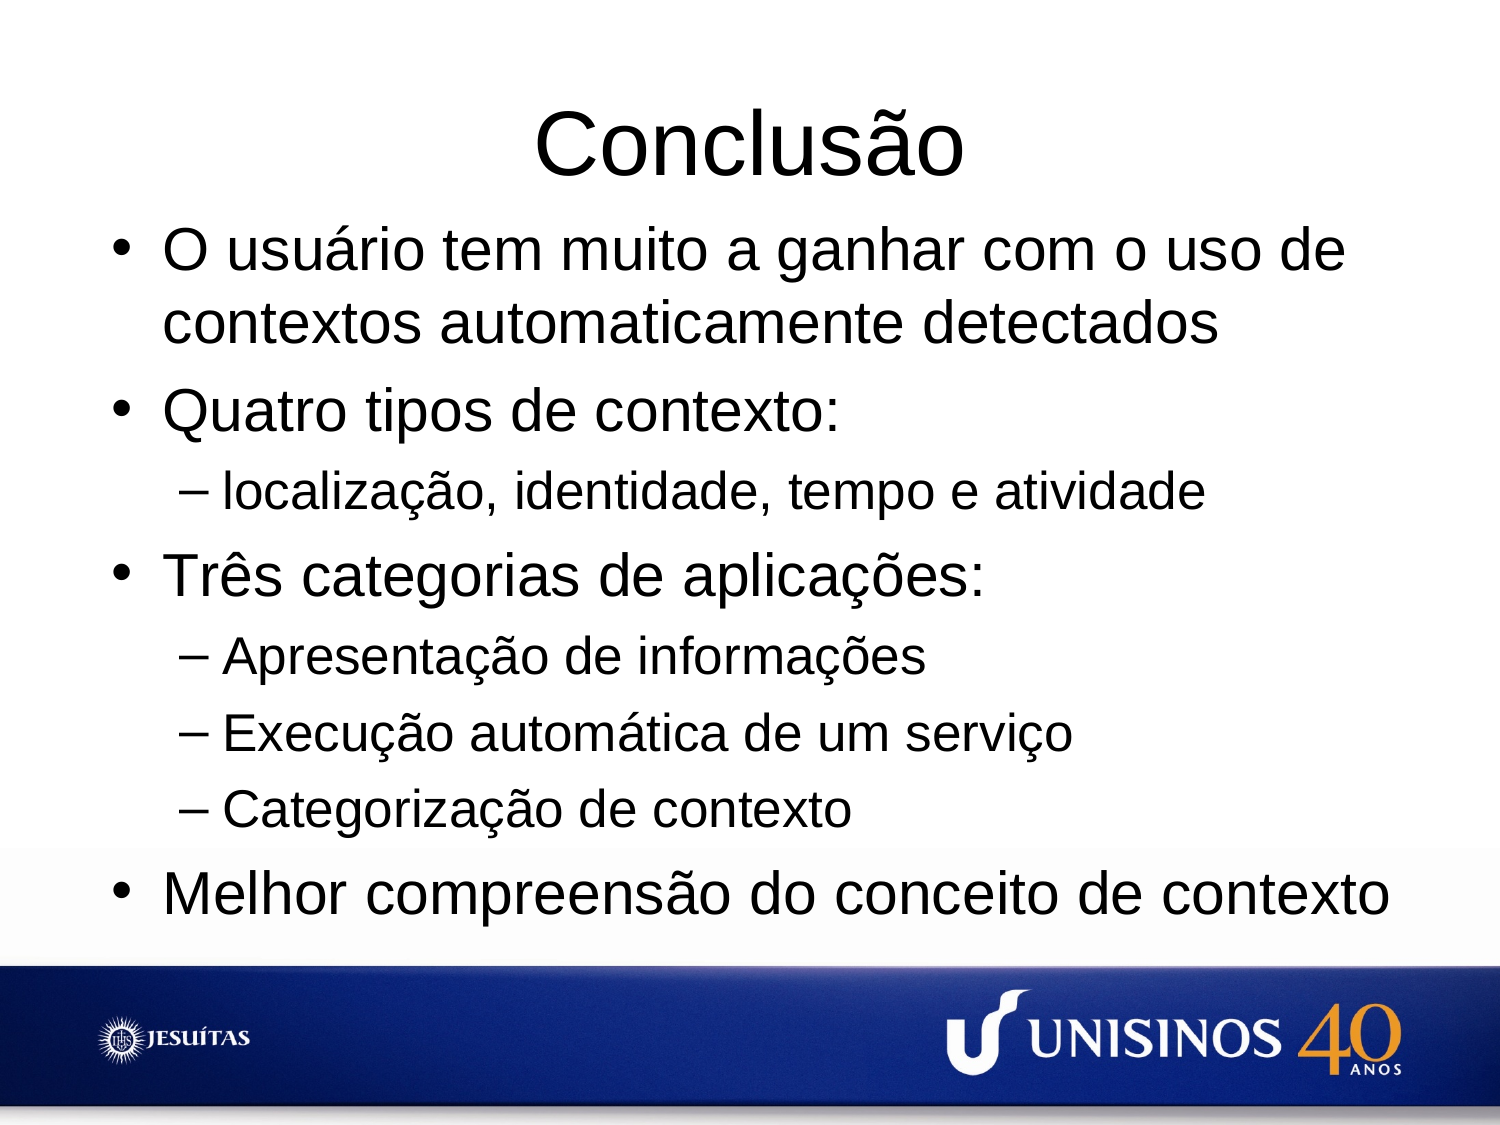

# Conclusão
O usuário tem muito a ganhar com o uso de contextos automaticamente detectados
Quatro tipos de contexto:
localização, identidade, tempo e atividade
Três categorias de aplicações:
Apresentação de informações
Execução automática de um serviço
Categorização de contexto
Melhor compreensão do conceito de contexto